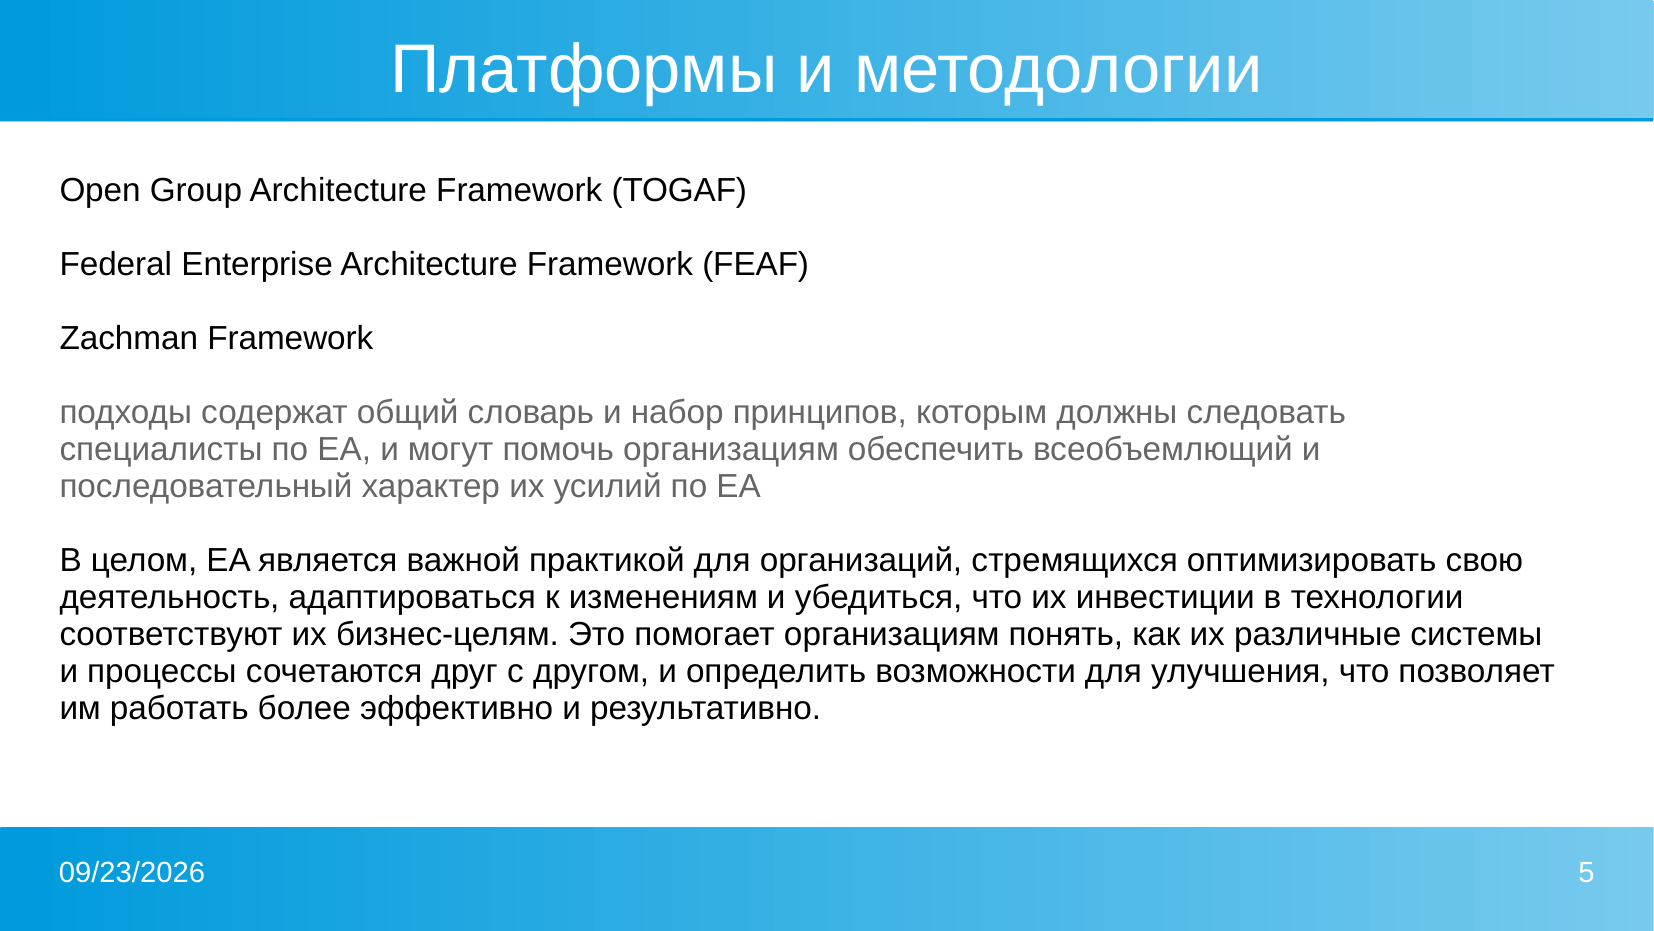

# Платформы и методологии
Open Group Architecture Framework (TOGAF)
Federal Enterprise Architecture Framework (FEAF)
Zachman Framework
подходы содержат общий словарь и набор принципов, которым должны следовать специалисты по EA, и могут помочь организациям обеспечить всеобъемлющий и последовательный характер их усилий по EA
В целом, EA является важной практикой для организаций, стремящихся оптимизировать свою деятельность, адаптироваться к изменениям и убедиться, что их инвестиции в технологии соответствуют их бизнес-целям. Это помогает организациям понять, как их различные системы и процессы сочетаются друг с другом, и определить возможности для улучшения, что позволяет им работать более эффективно и результативно.
5